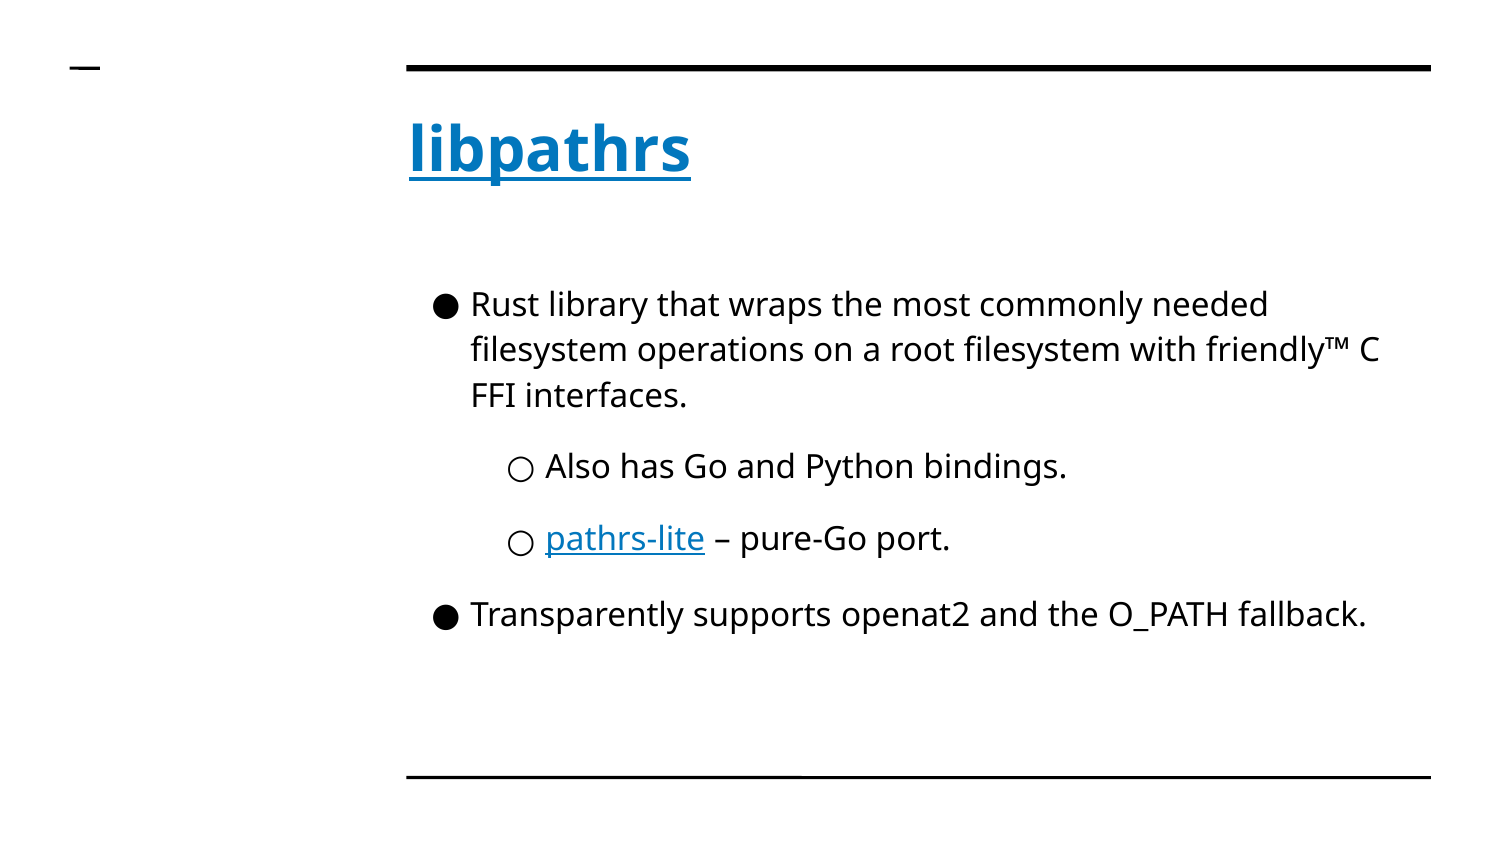

# libpathrs
Rust library that wraps the most commonly needed filesystem operations on a root filesystem with friendly™ C FFI interfaces.
Also has Go and Python bindings.
pathrs-lite – pure-Go port.
Transparently supports openat2 and the O_PATH fallback.